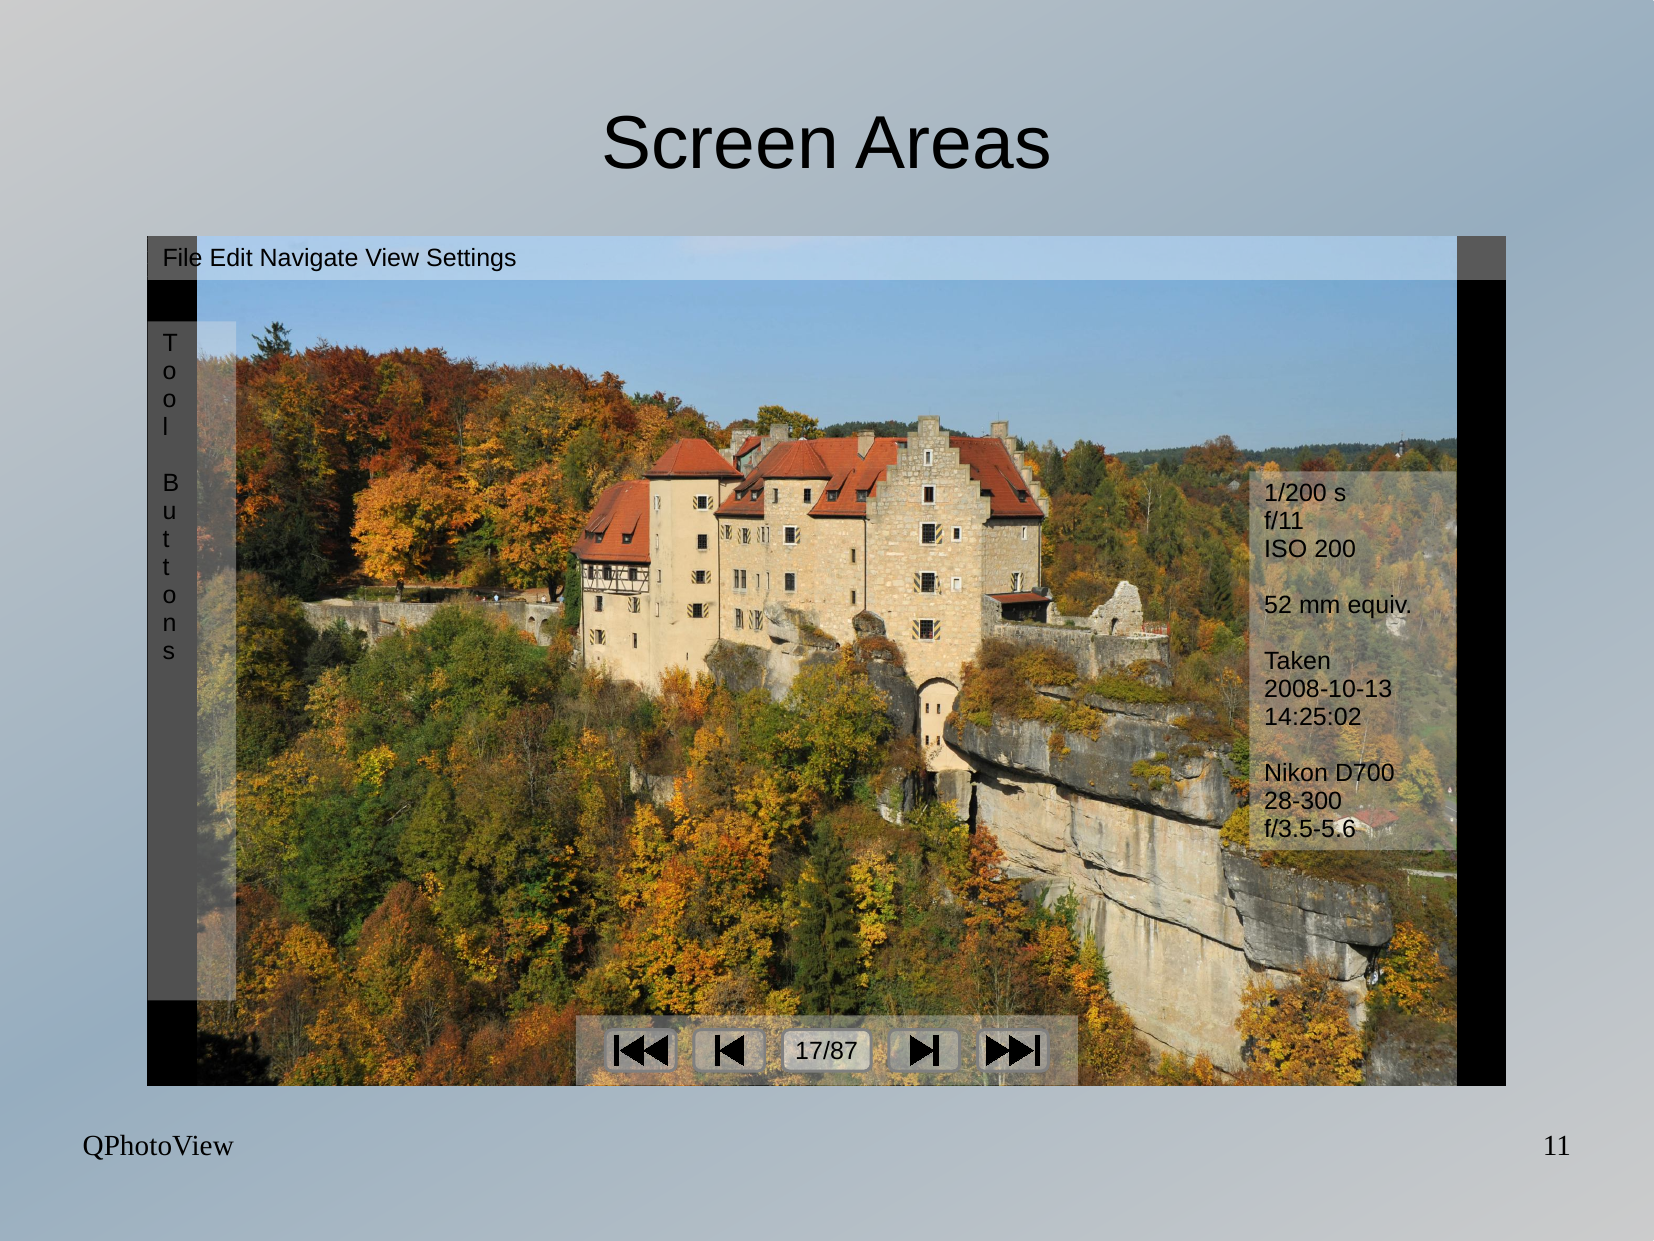

# Screen Areas
File Edit Navigate View Settings
T
o
o
l
B
u
t
t
o
n
s
1/200 s
f/11
ISO 200
52 mm equiv.
Taken
2008-10-13
14:25:02
Nikon D700
28-300
f/3.5-5.6
17/87
11